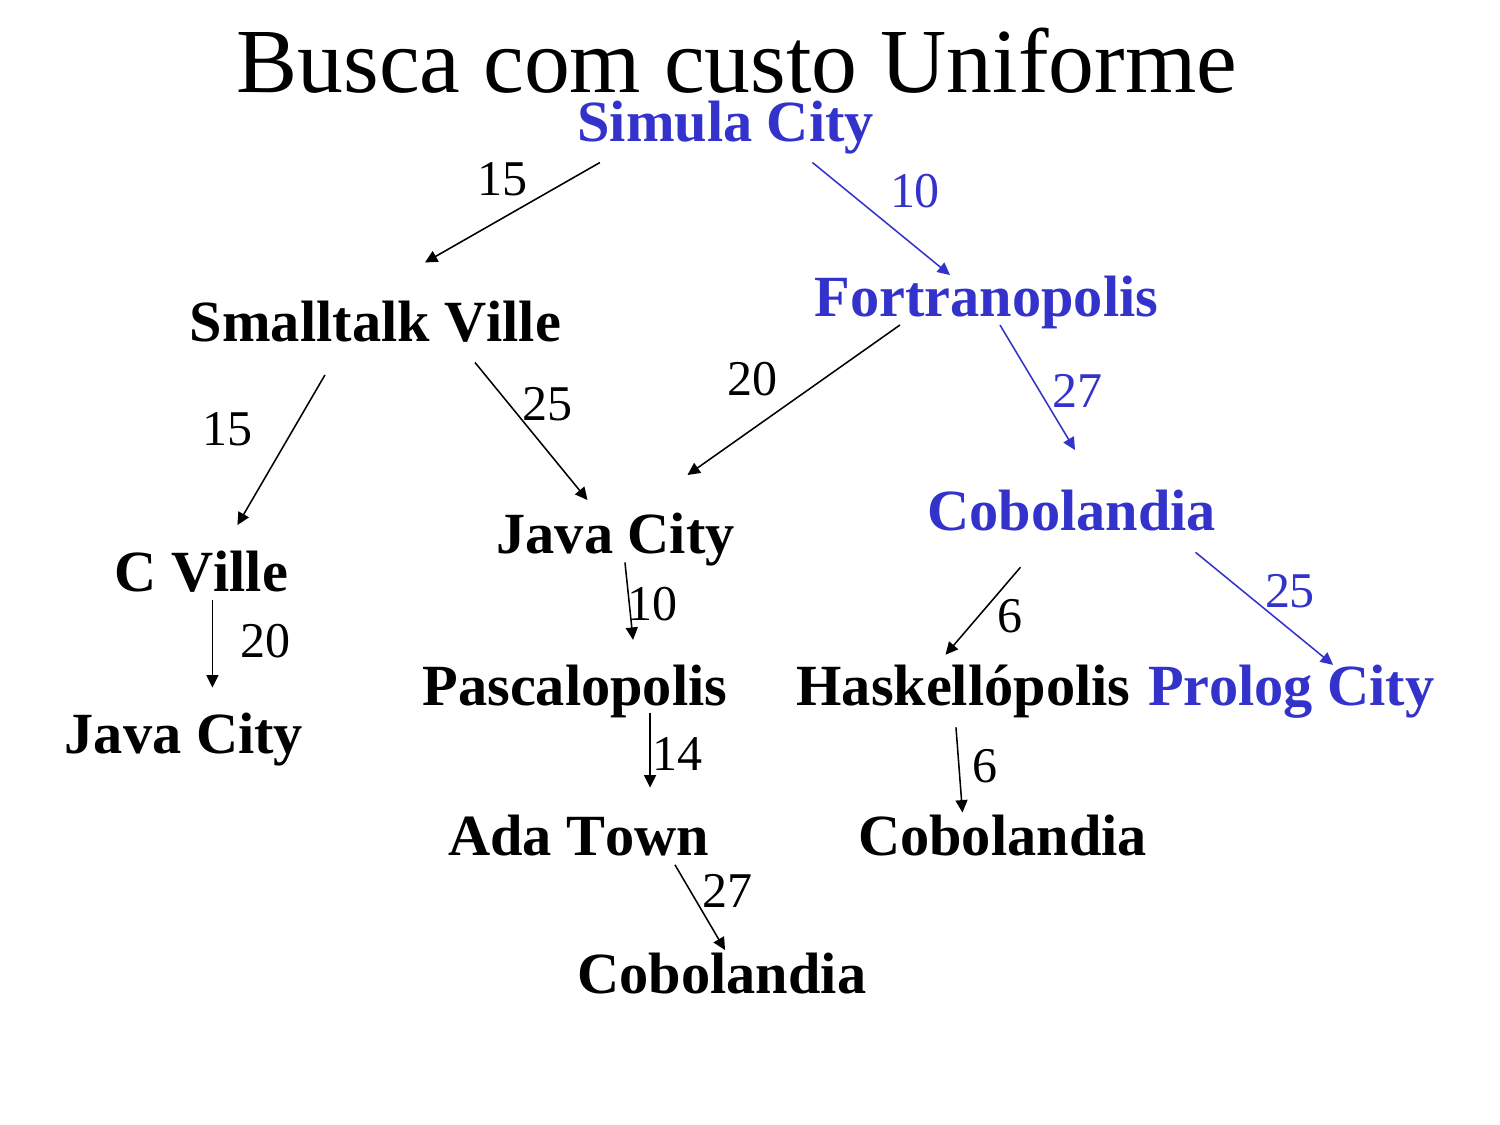

# Busca com custo Uniforme
Simula City
15
10
Fortranopolis
Smalltalk Ville
20
27
25
15
Cobolandia
Java City
C Ville
25
10
6
20
Pascalopolis
Haskellópolis
Prolog City
Java City
14
6
Ada Town
Cobolandia
27
Cobolandia